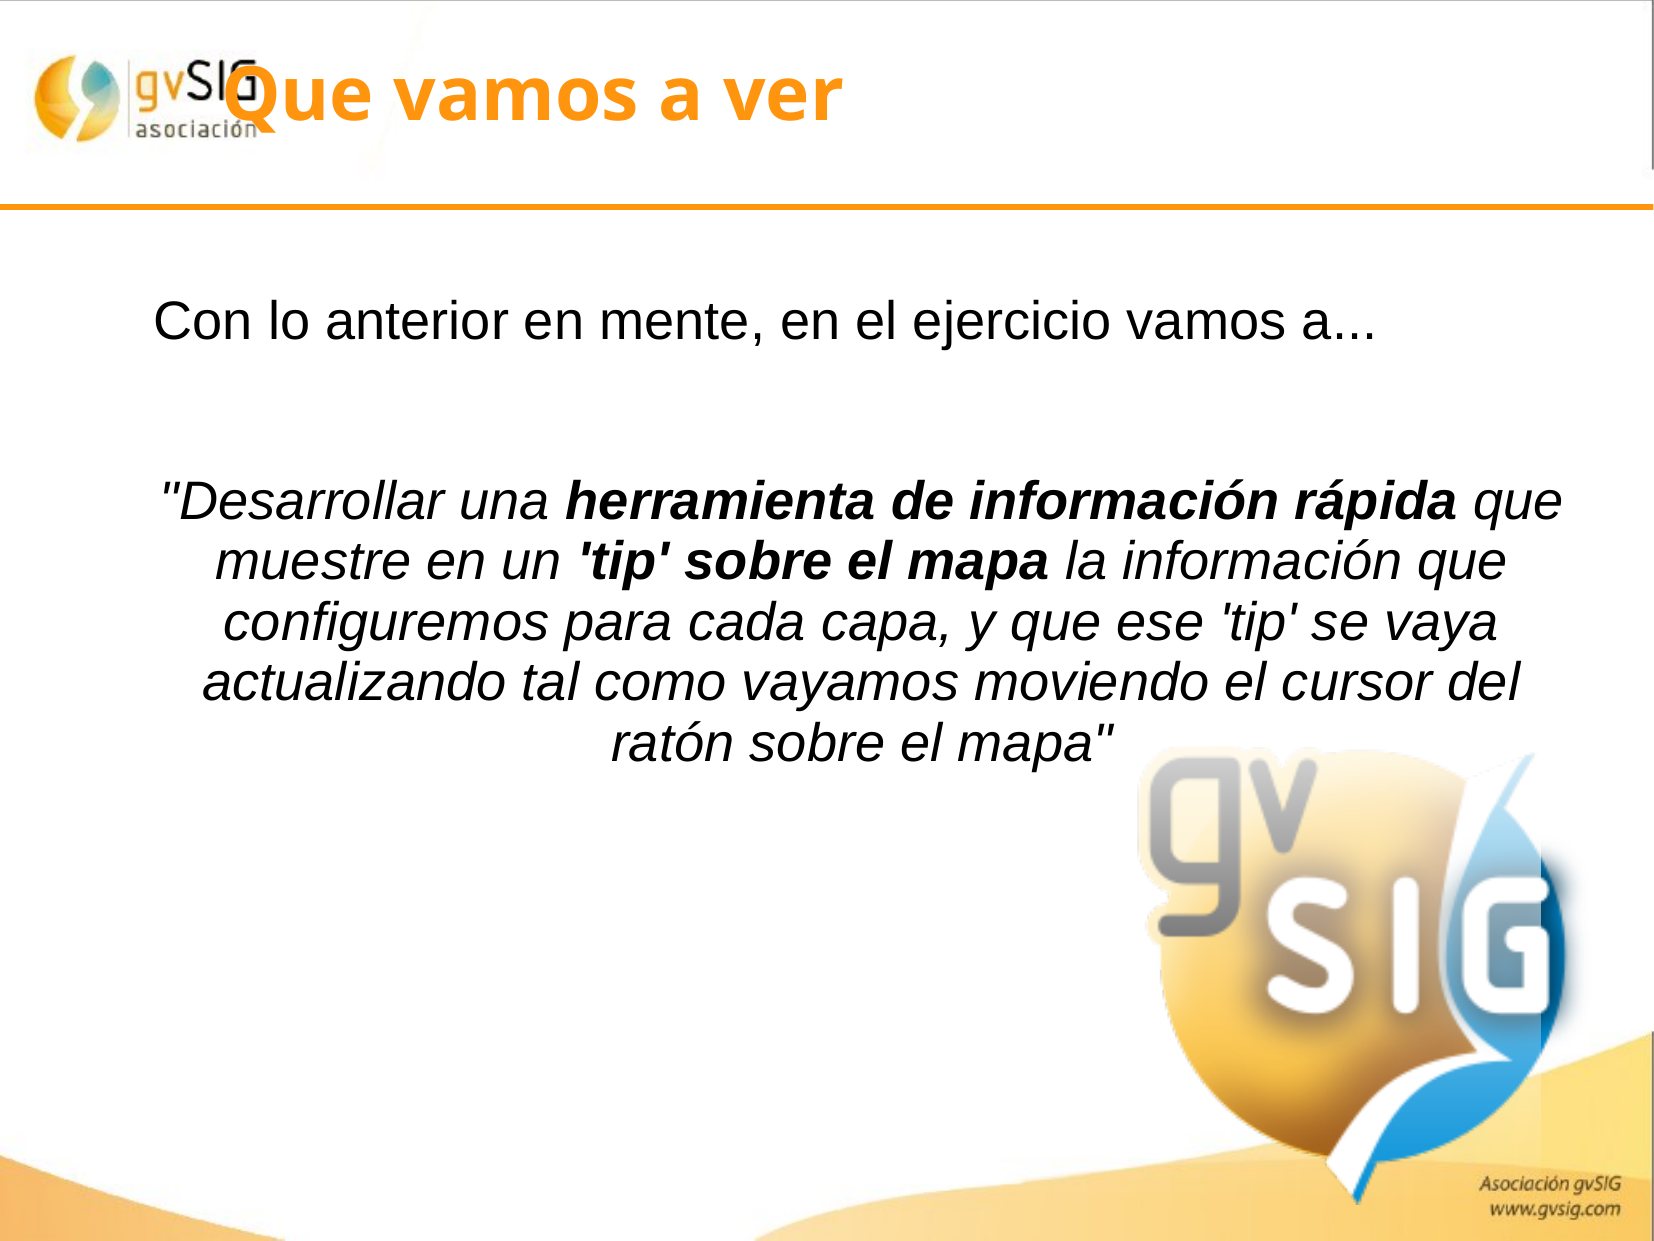

# Que vamos a ver
Con lo anterior en mente, en el ejercicio vamos a...
"Desarrollar una herramienta de información rápida que muestre en un 'tip' sobre el mapa la información que configuremos para cada capa, y que ese 'tip' se vaya actualizando tal como vayamos moviendo el cursor del ratón sobre el mapa"